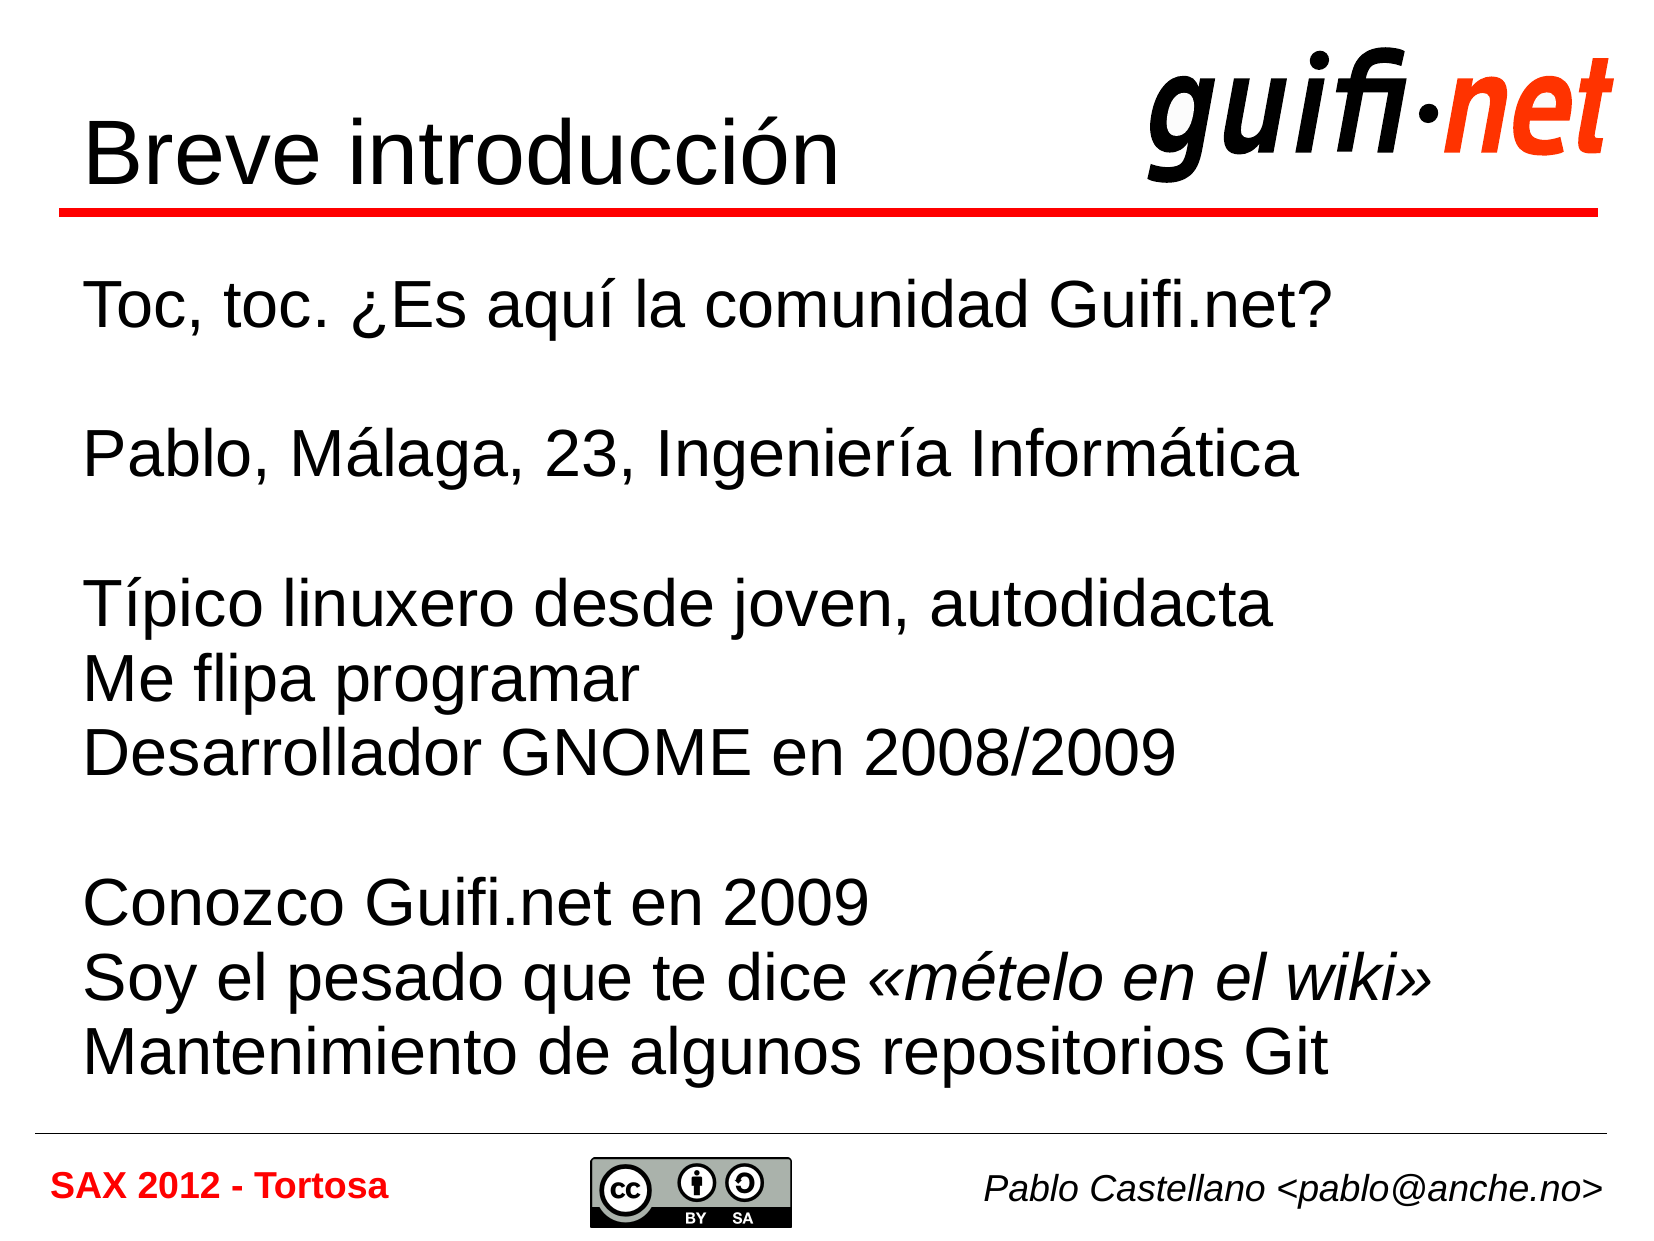

# Breve introducción
Toc, toc. ¿Es aquí la comunidad Guifi.net?
Pablo, Málaga, 23, Ingeniería Informática
Típico linuxero desde joven, autodidacta
Me flipa programar
Desarrollador GNOME en 2008/2009
Conozco Guifi.net en 2009
Soy el pesado que te dice «mételo en el wiki»
Mantenimiento de algunos repositorios Git
SAX 2012 - Tortosa
Pablo Castellano <pablo@anche.no>